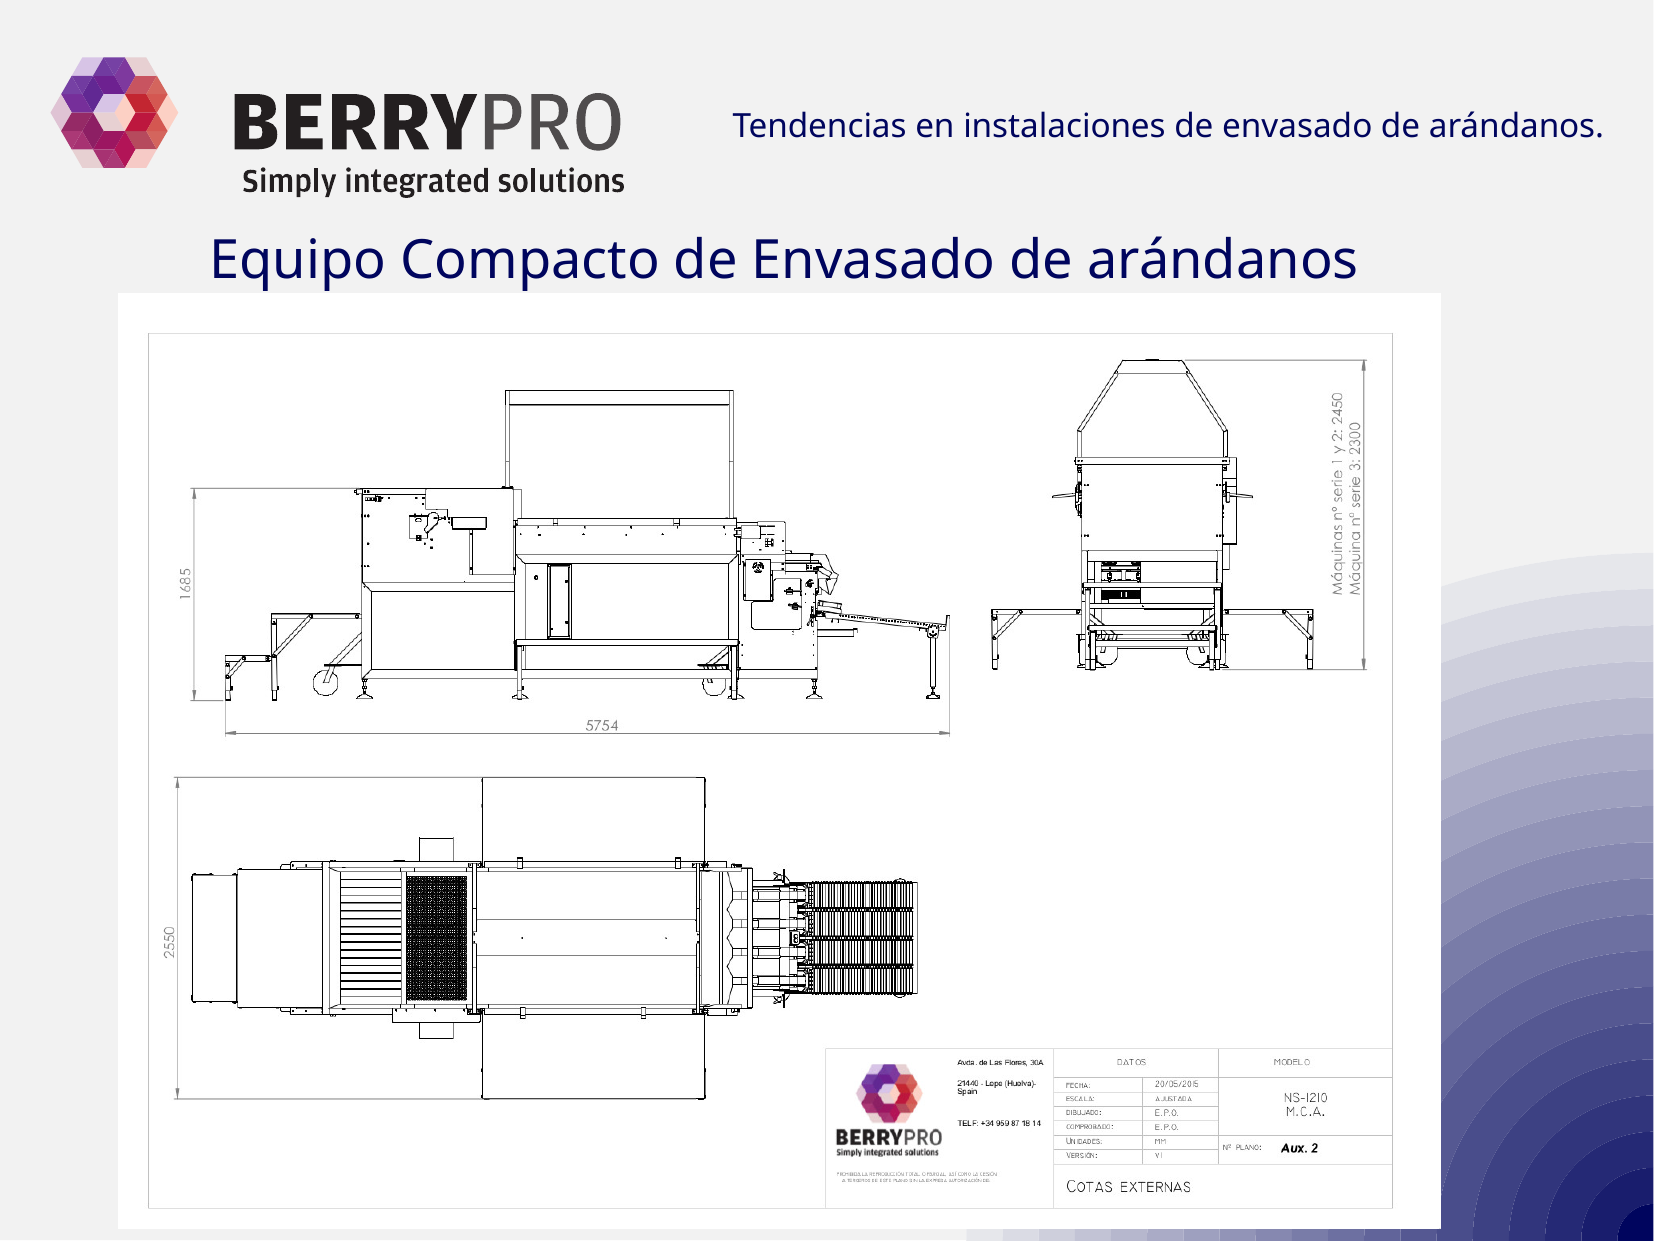

Tendencias en instalaciones de envasado de arándanos.
Equipo Compacto de Envasado de arándanos